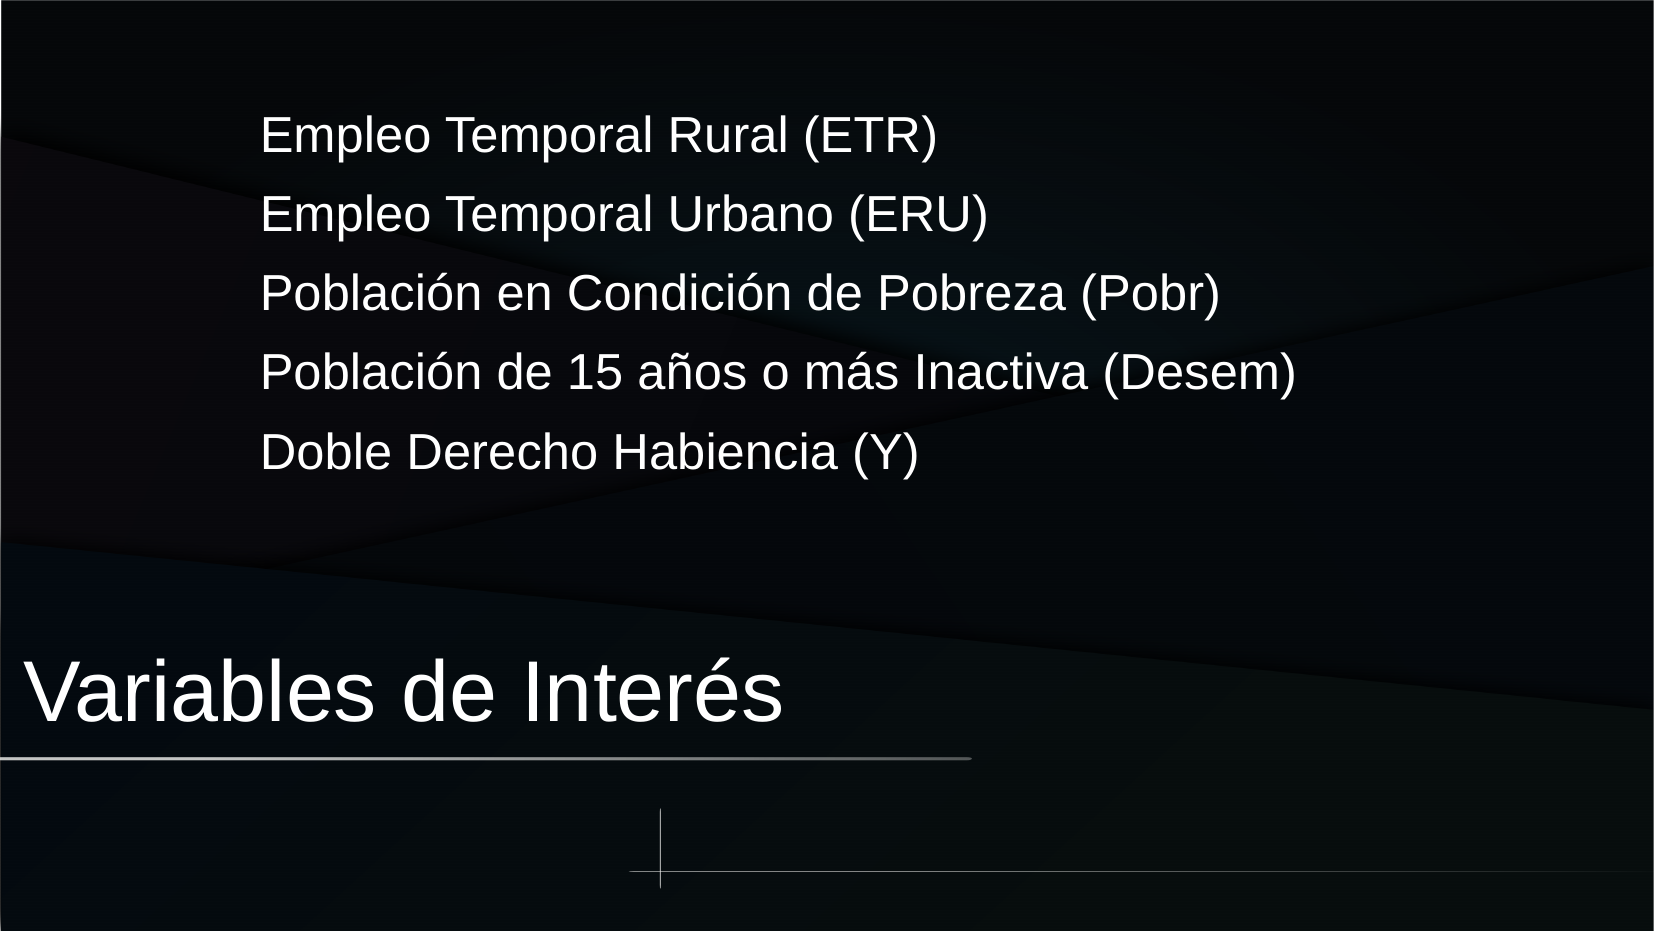

Empleo Temporal Rural (ETR)
Empleo Temporal Urbano (ERU)
Población en Condición de Pobreza (Pobr)
Población de 15 años o más Inactiva (Desem)
Doble Derecho Habiencia (Y)
# Variables de Interés